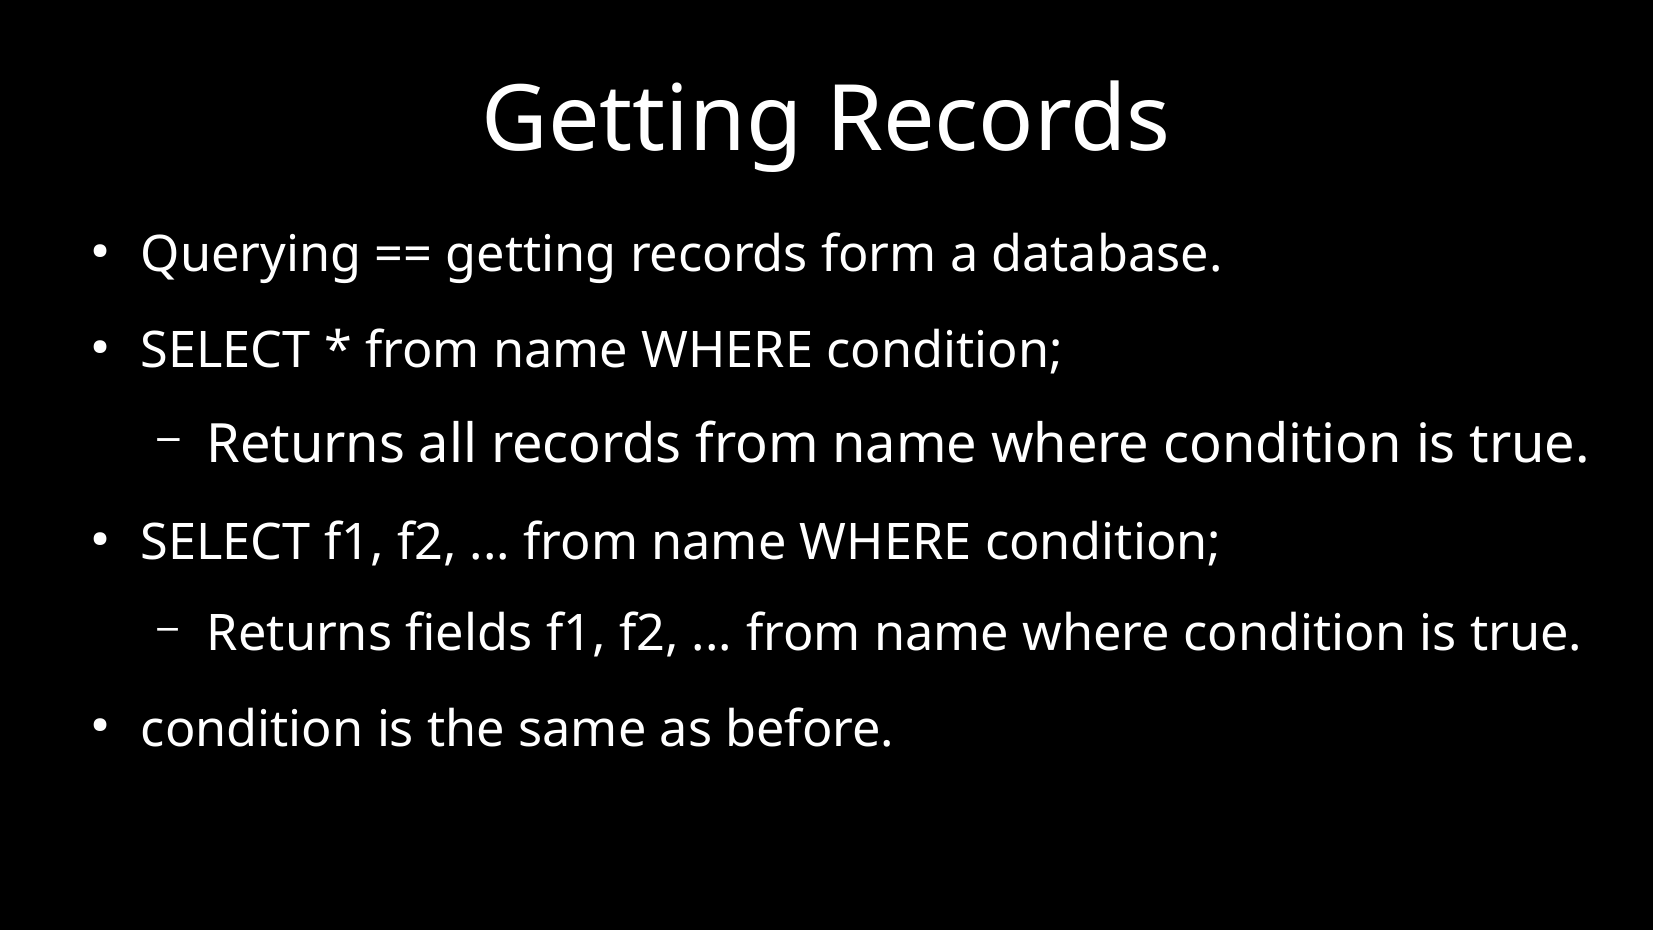

# Getting Records
Querying == getting records form a database.
SELECT * from name WHERE condition;
Returns all records from name where condition is true.
SELECT f1, f2, ... from name WHERE condition;
Returns fields f1, f2, ... from name where condition is true.
condition is the same as before.